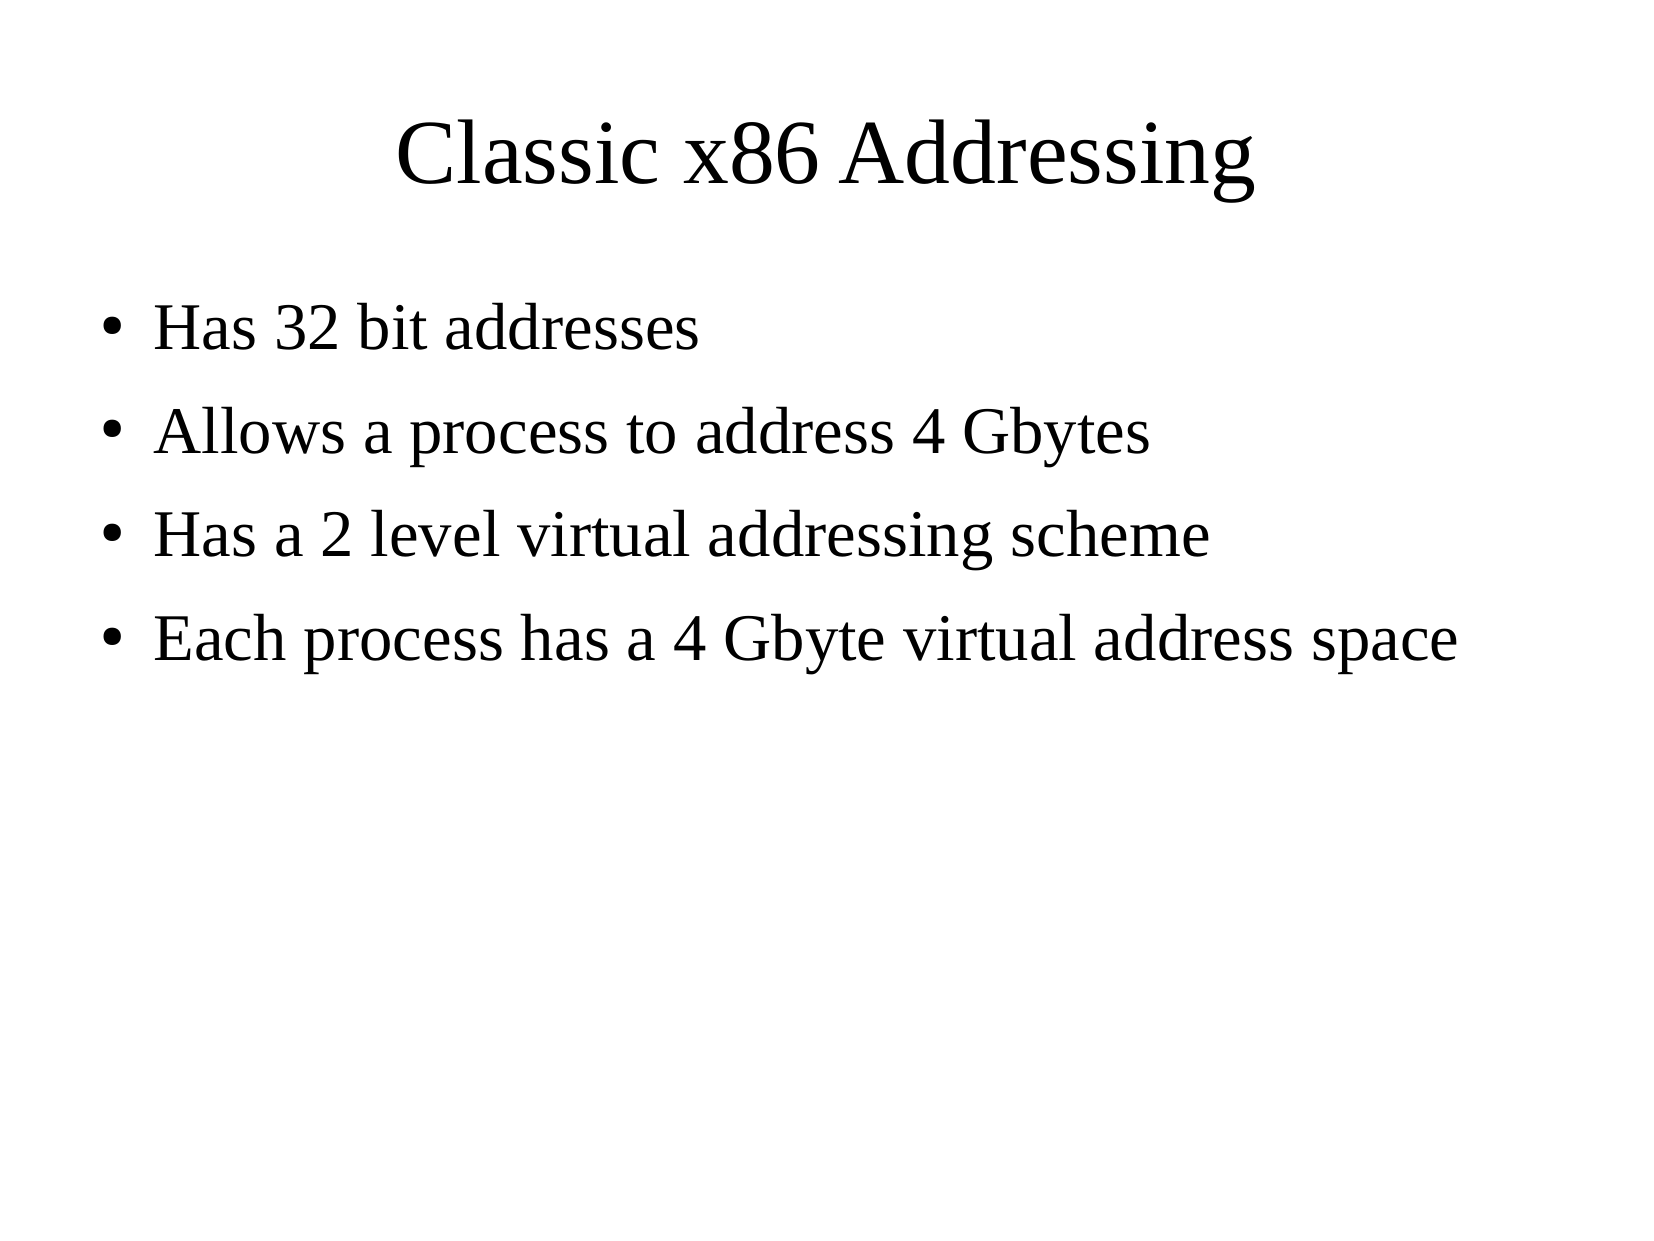

# Classic x86 Addressing
Has 32 bit addresses
Allows a process to address 4 Gbytes
Has a 2 level virtual addressing scheme
Each process has a 4 Gbyte virtual address space